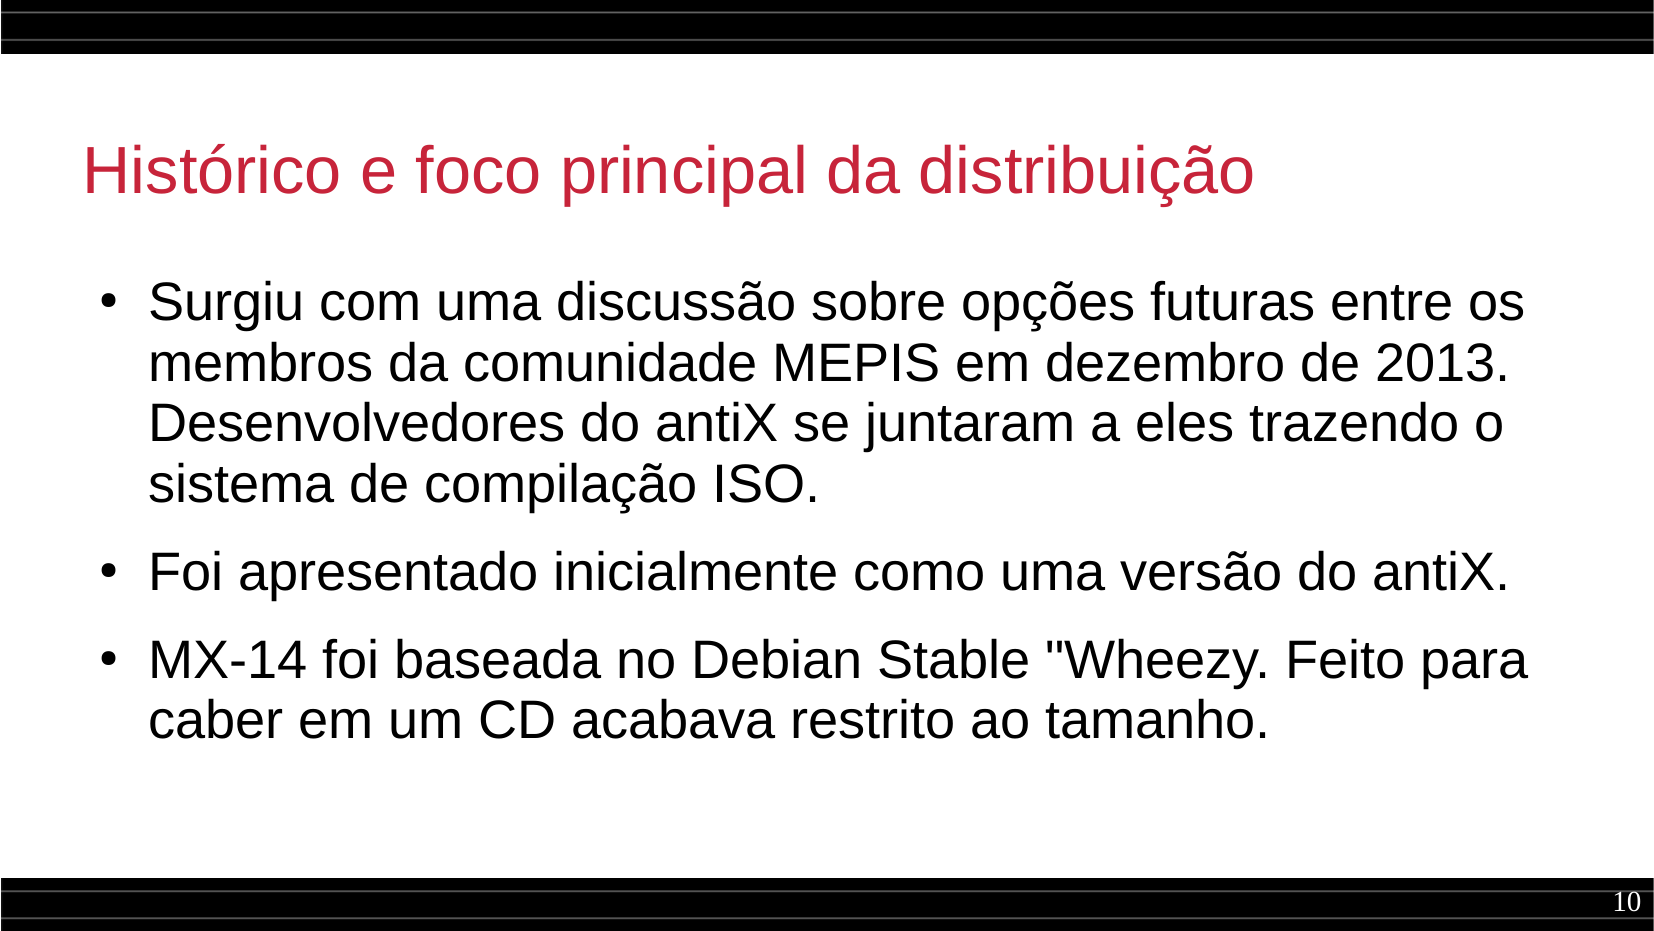

# Histórico e foco principal da distribuição
Surgiu com uma discussão sobre opções futuras entre os membros da comunidade MEPIS em dezembro de 2013. Desenvolvedores do antiX se juntaram a eles trazendo o sistema de compilação ISO.
Foi apresentado inicialmente como uma versão do antiX.
MX-14 foi baseada no Debian Stable "Wheezy. Feito para caber em um CD acabava restrito ao tamanho.